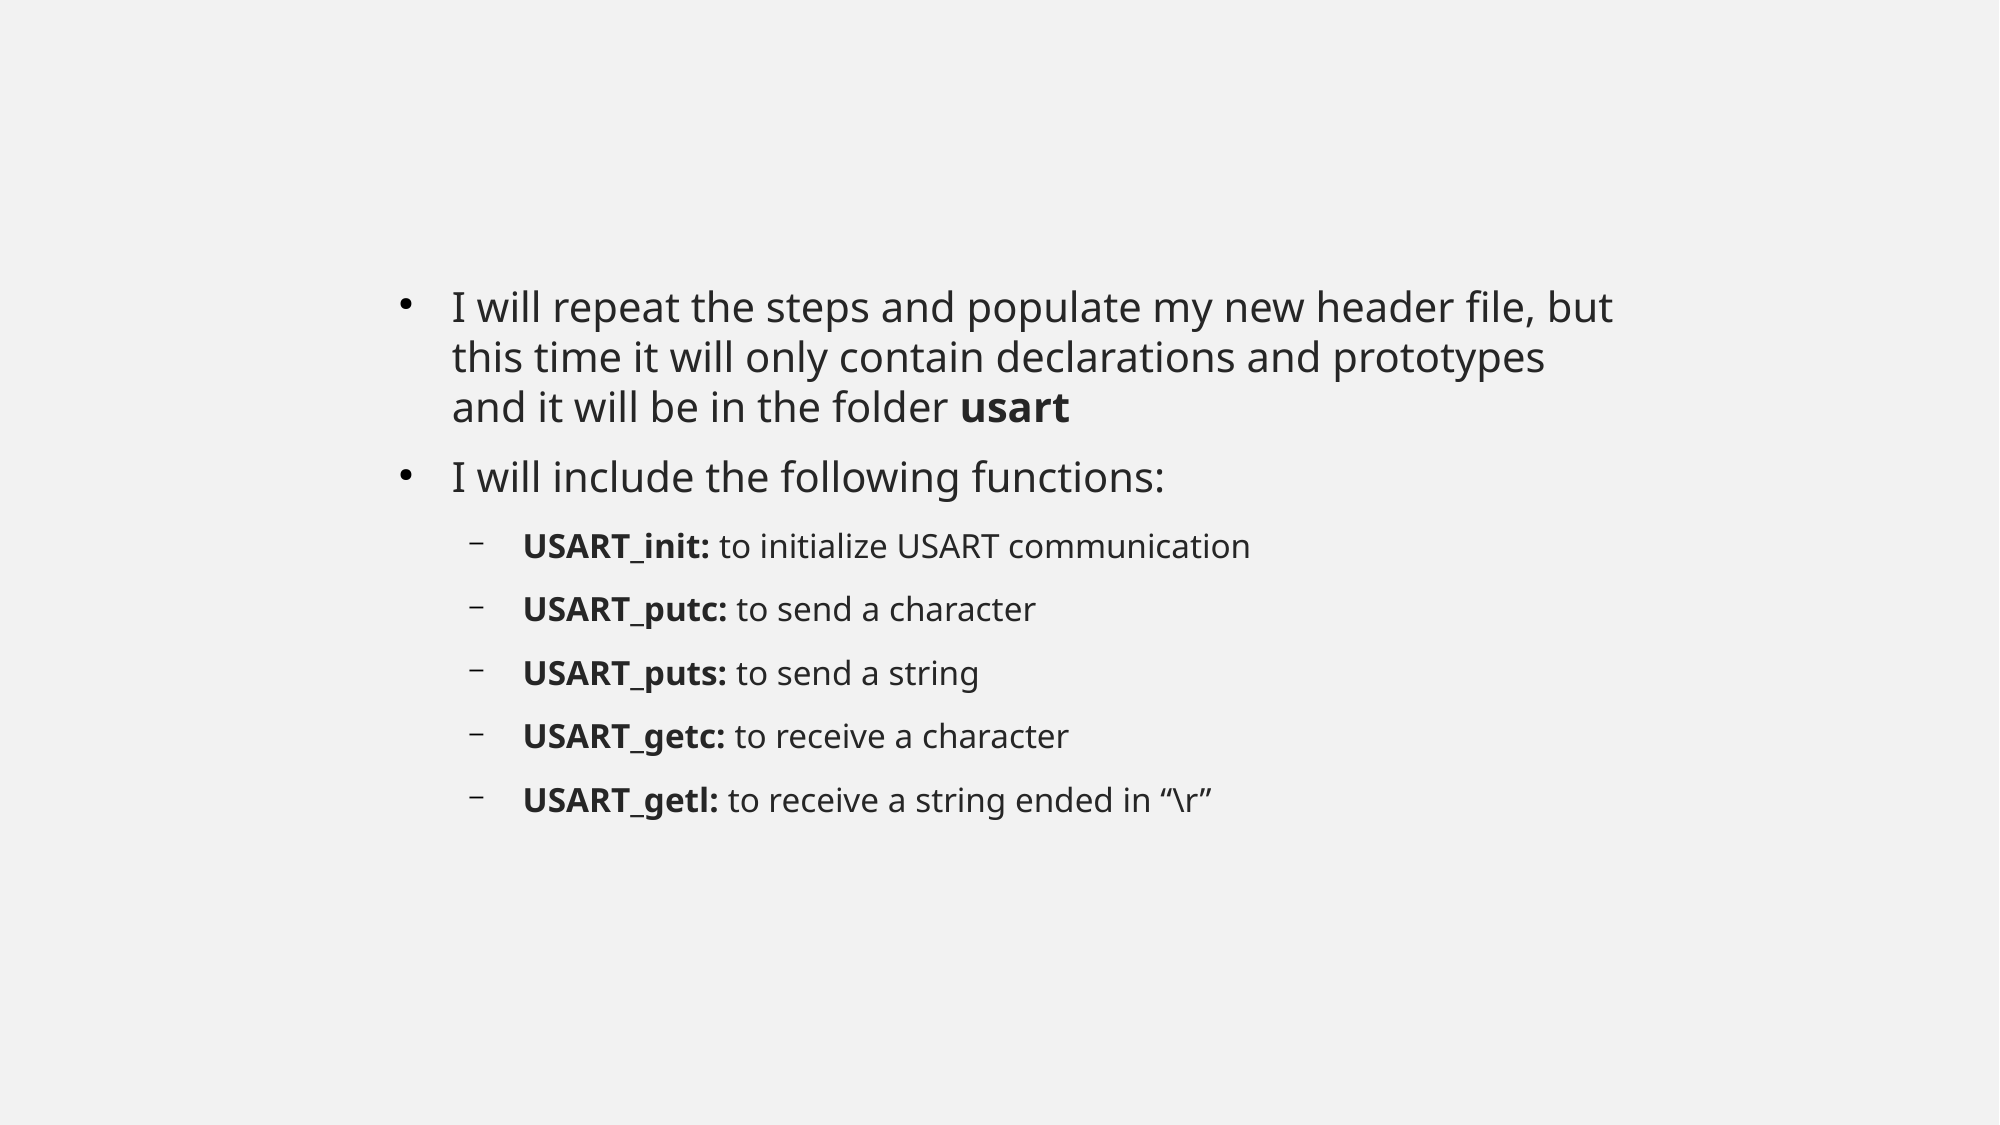

# I will repeat the steps and populate my new header file, but this time it will only contain declarations and prototypes and it will be in the folder usart
I will include the following functions:
USART_init: to initialize USART communication
USART_putc: to send a character
USART_puts: to send a string
USART_getc: to receive a character
USART_getl: to receive a string ended in “\r”